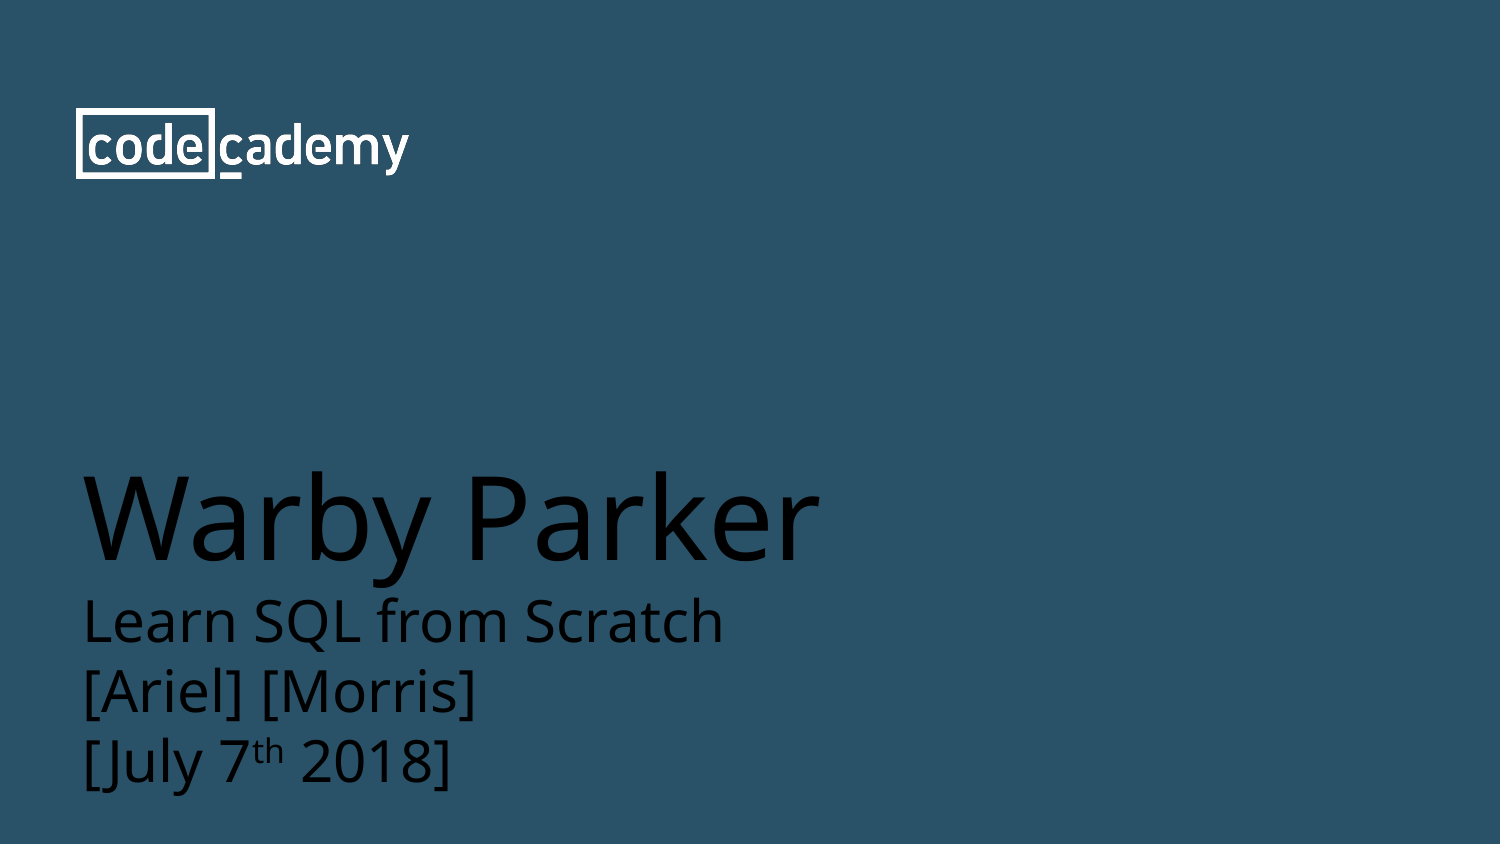

Warby Parker
Learn SQL from Scratch
[Ariel] [Morris]
[July 7th 2018]